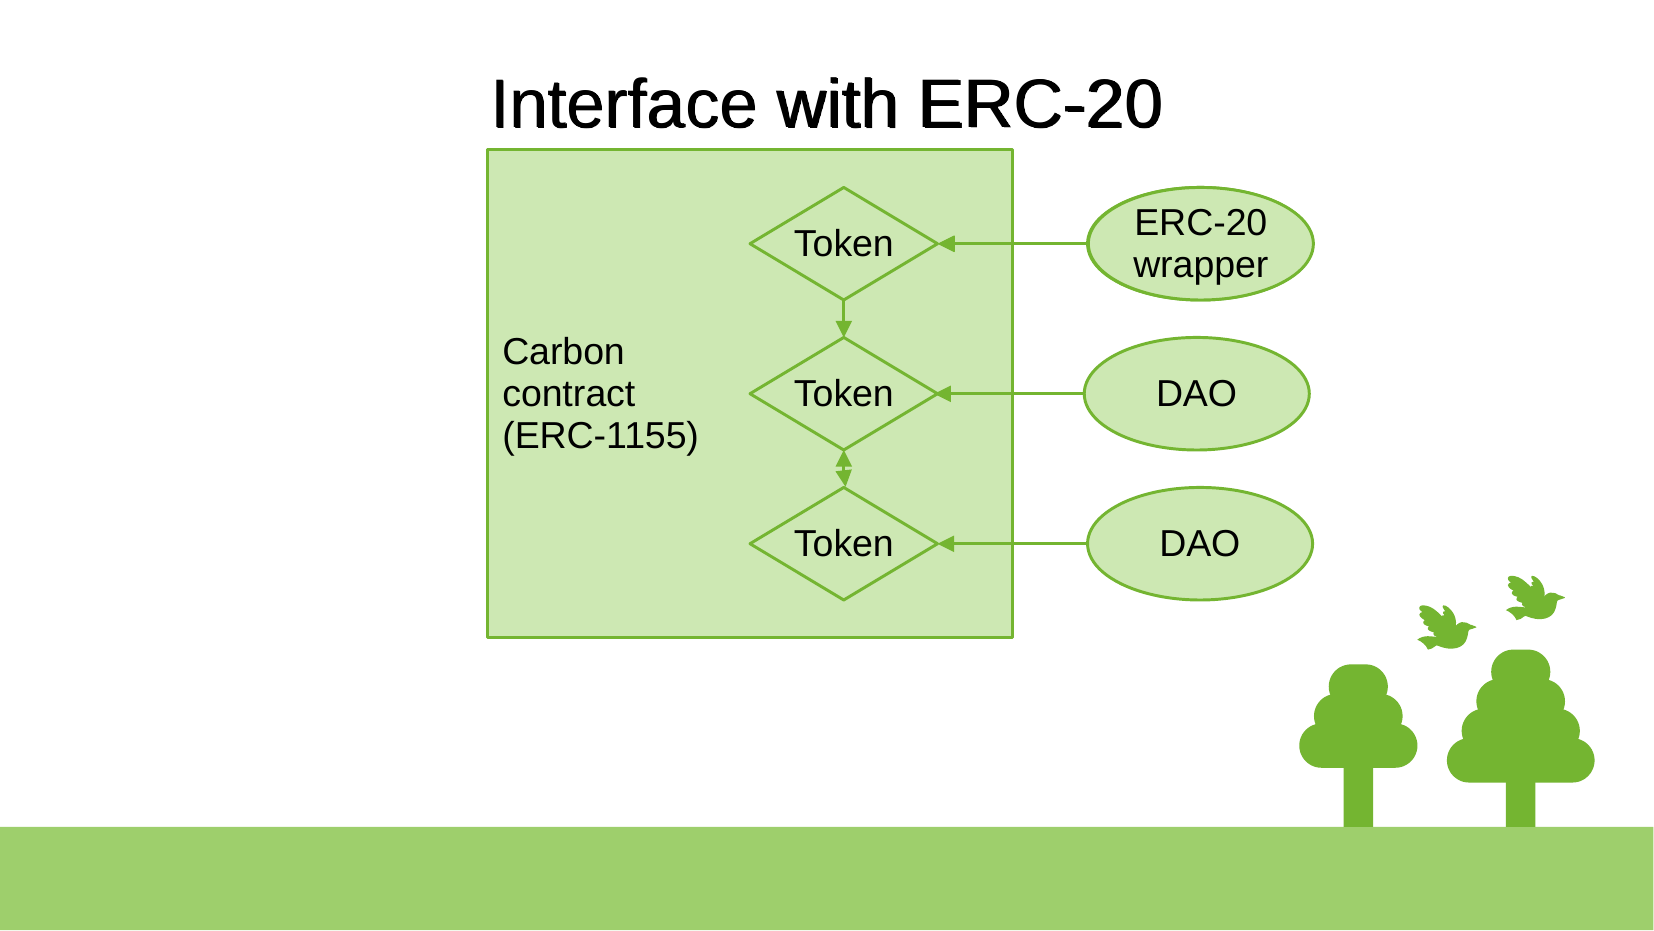

# Interface with ERC-20
Carbon
contract
(ERC-1155)
Token
DAO
ERC-20
wrapper
Token
DAO
Token
DAO